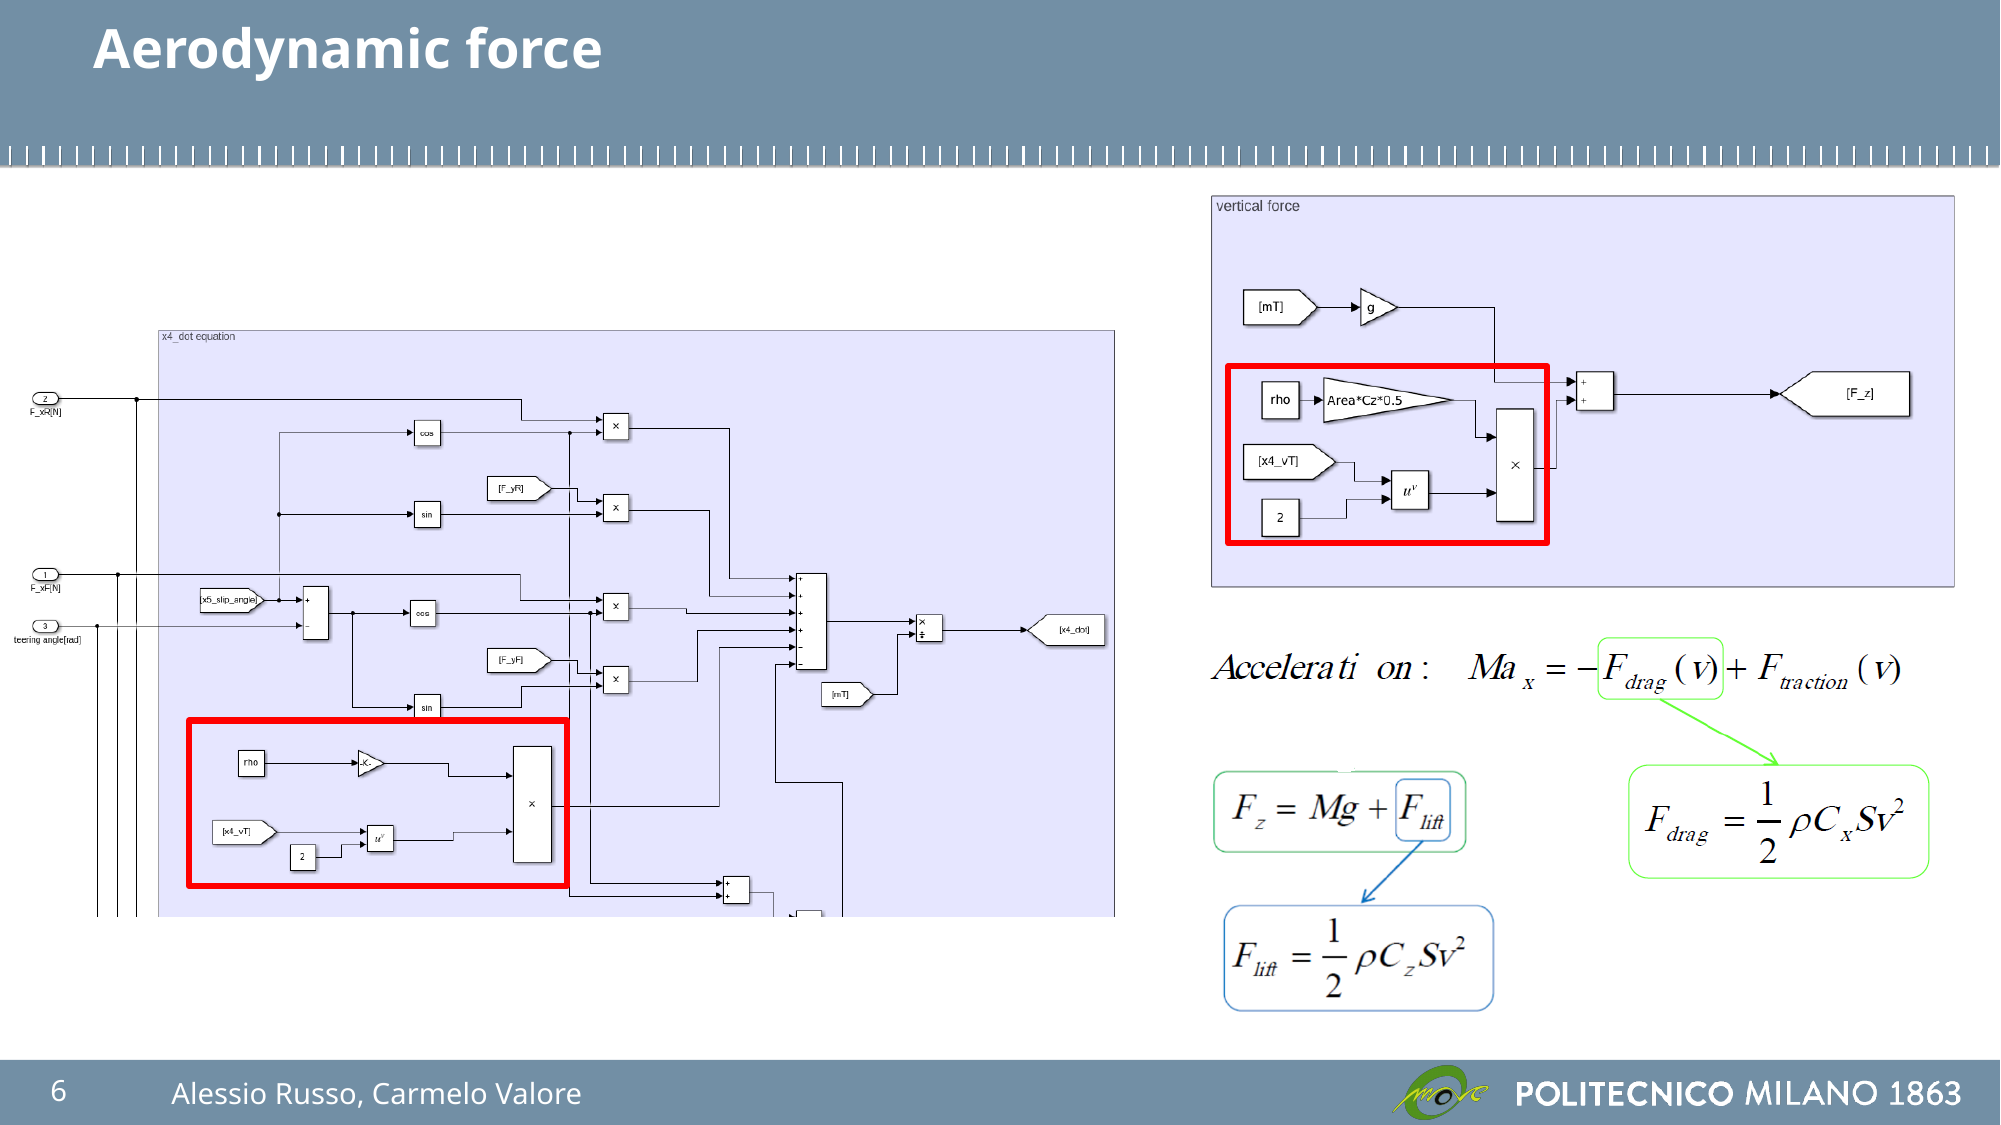

# Aerodynamic force
Alessio Russo, Carmelo Valore